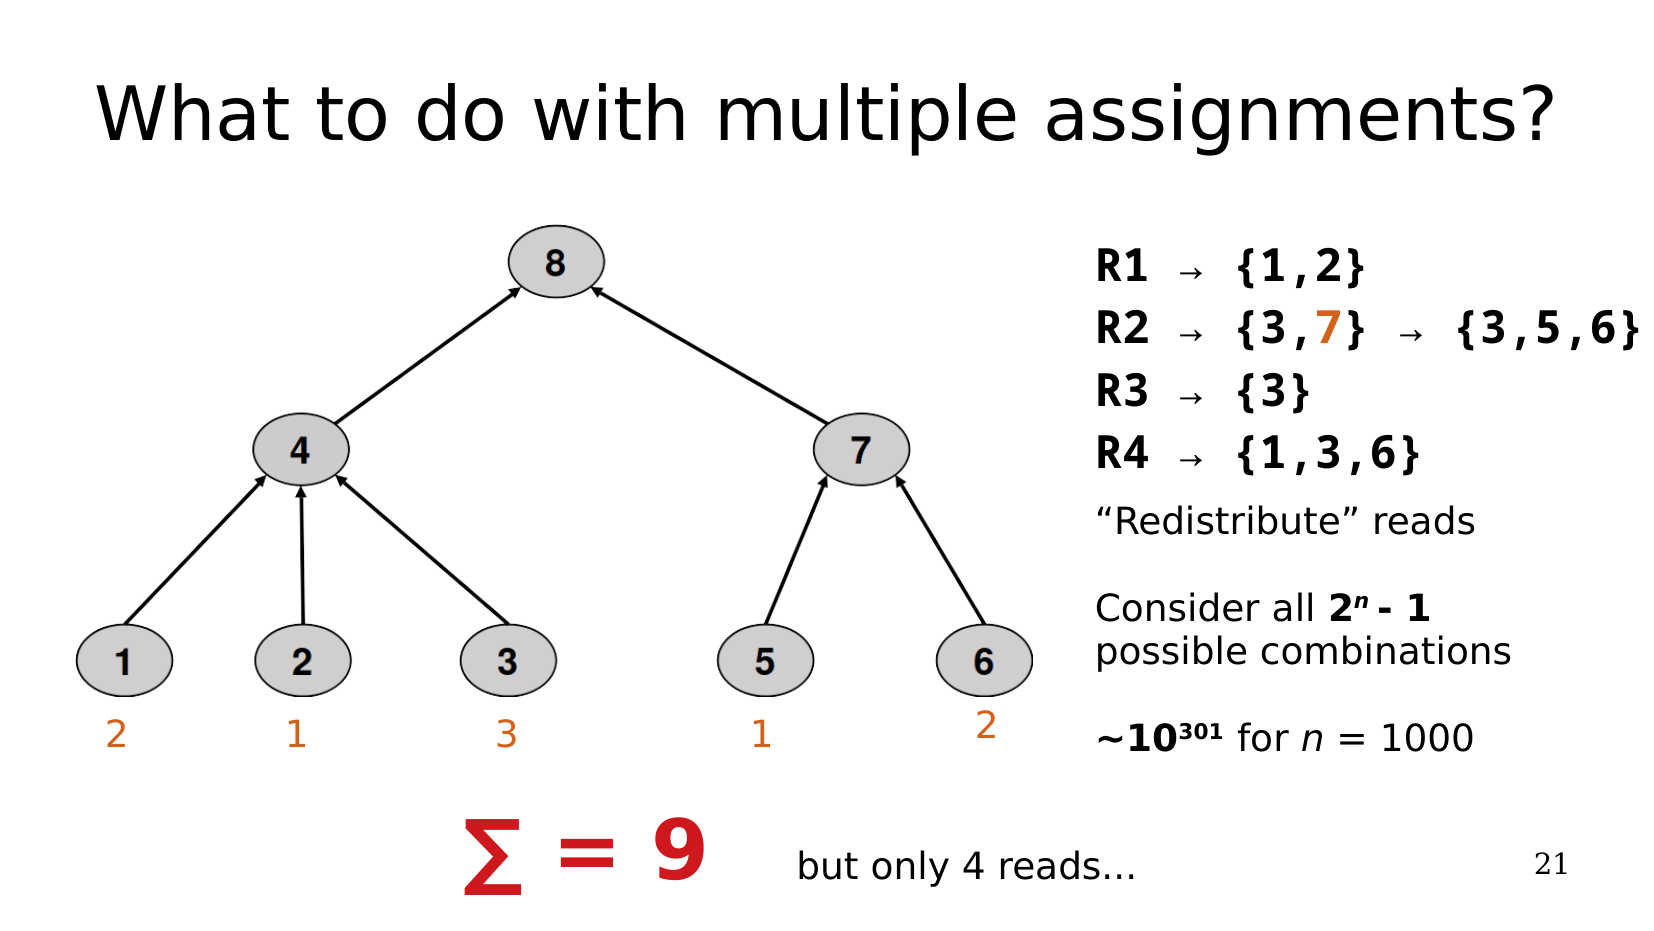

# What to do with multiple assignments?
R1 → {1,2}
R2 → {3,7} → {3,5,6}
R3 → {3}
R4 → {1,3,6}
“Redistribute” reads
Consider all 2n - 1
possible combinations
~10301 for n = 1000
2
2
1
3
1
∑ = 9 but only 4 reads...
21